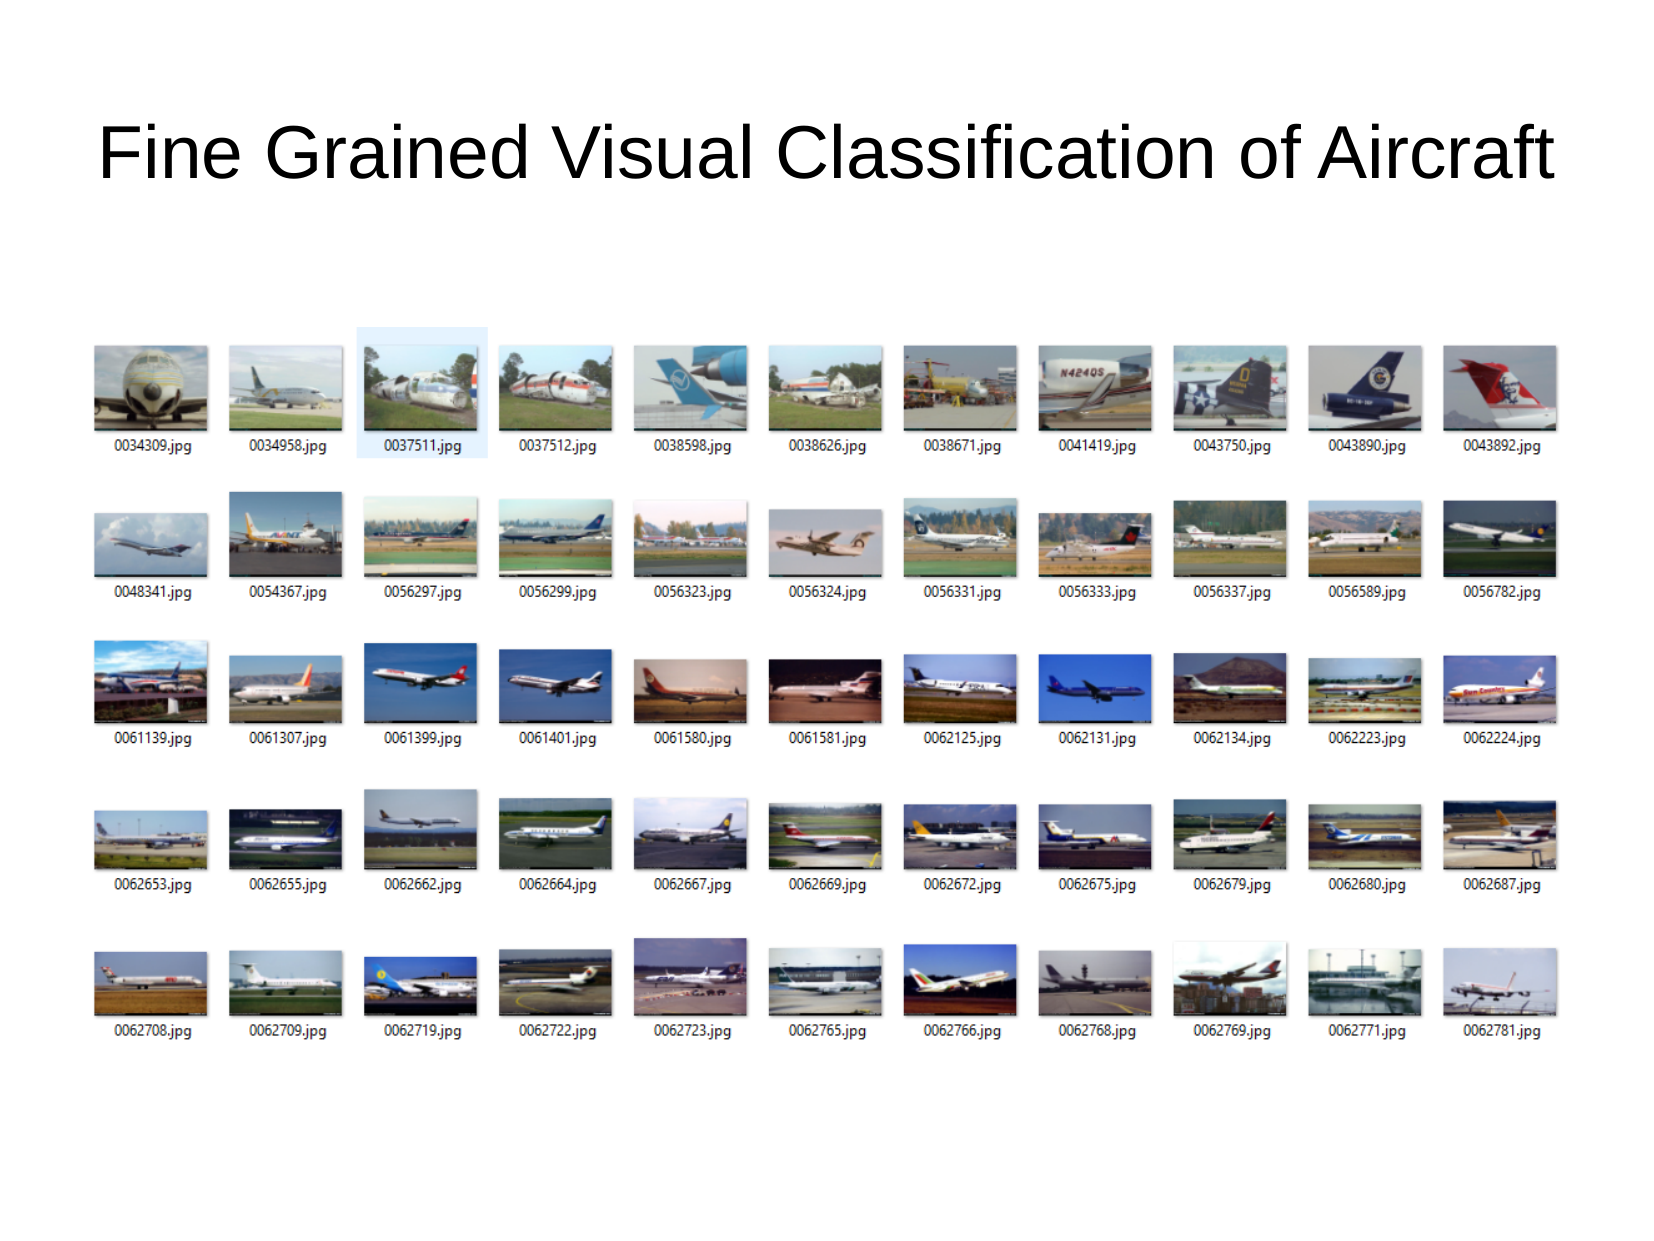

# Fine Grained Visual Classification of Aircraft